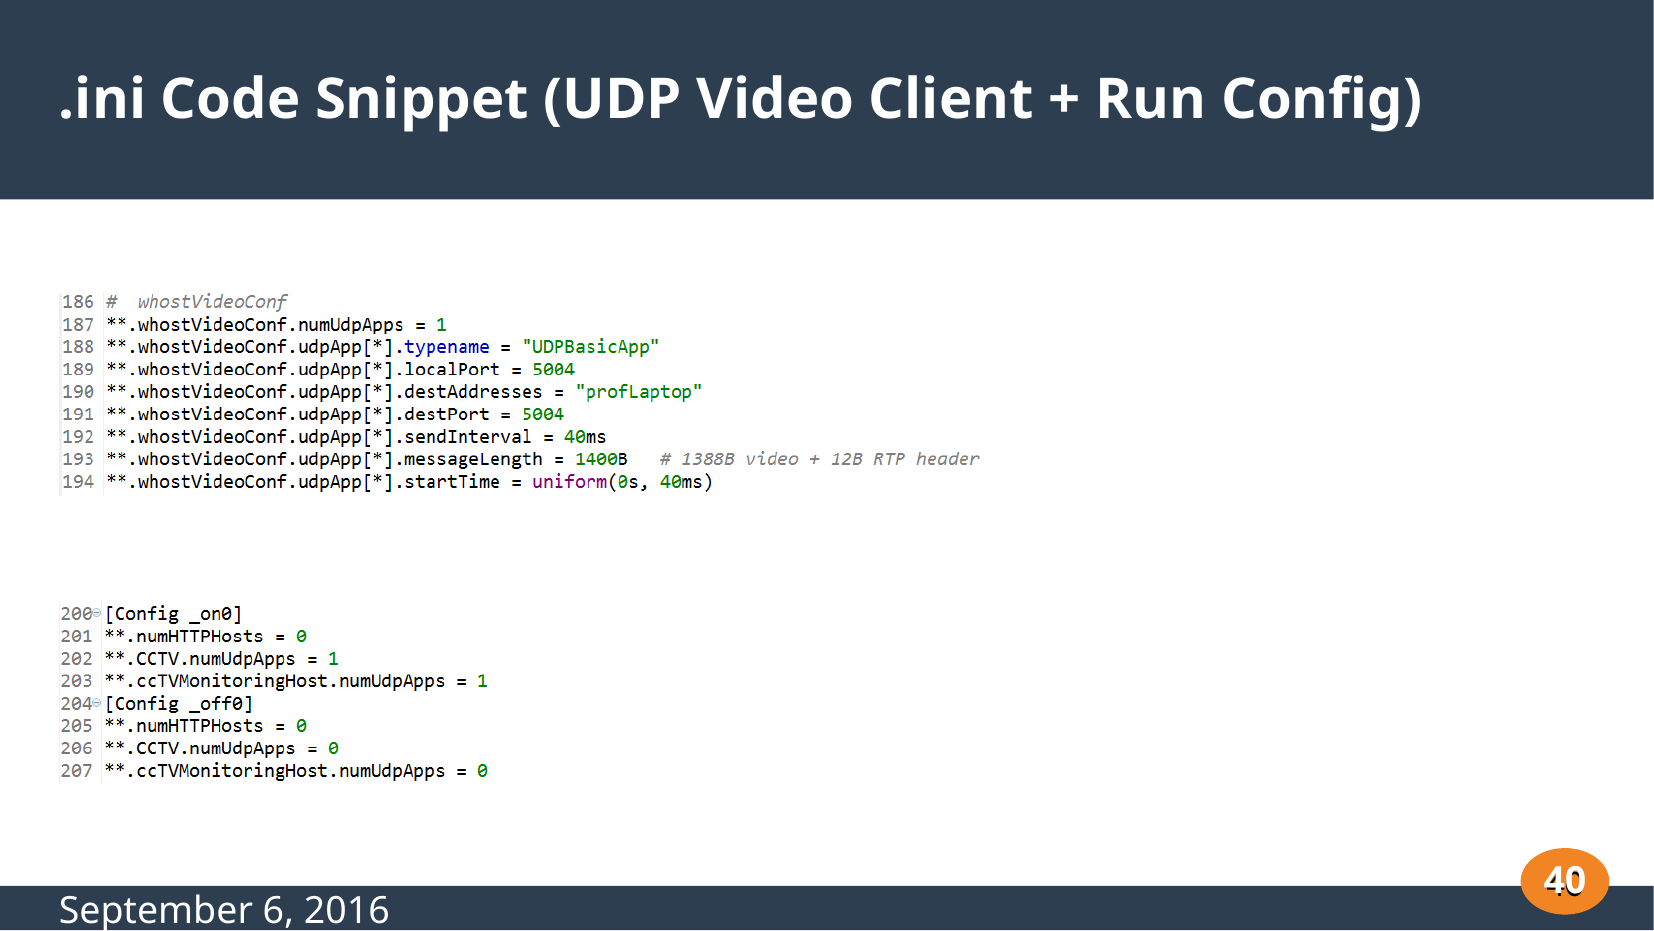

# .ini Code Snippet (UDP Video Client + Run Config)
September 6, 2016